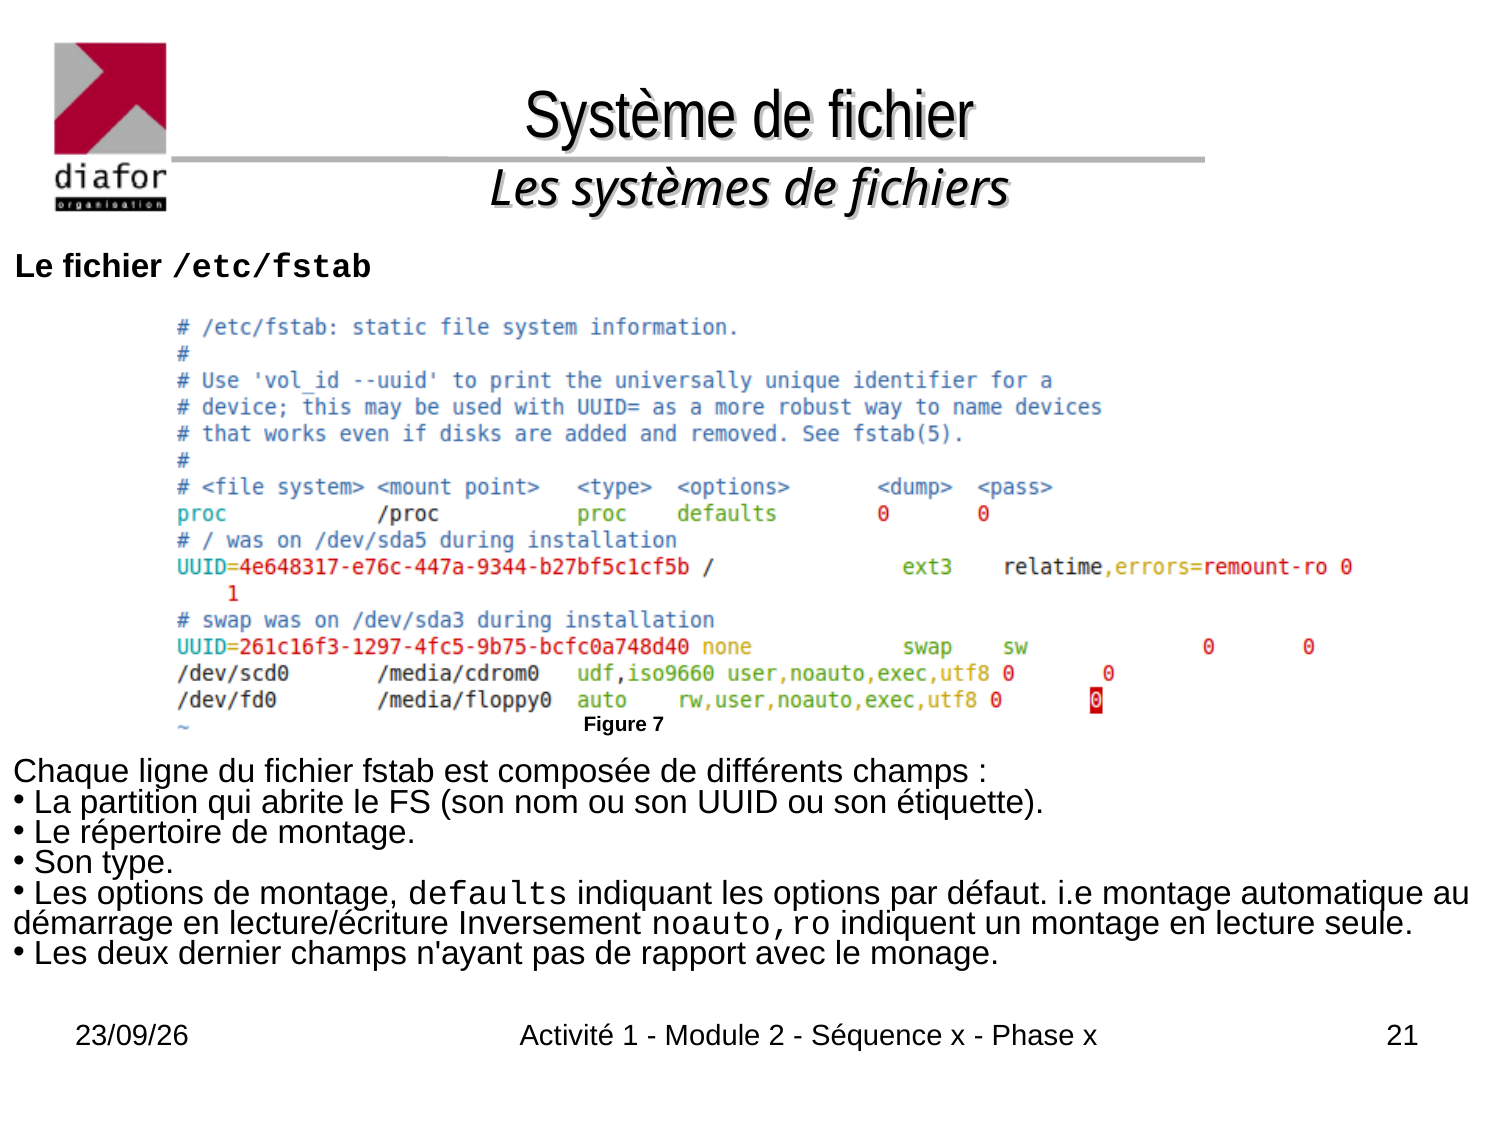

# Système de fichier Les systèmes de fichiers
Le fichier /etc/fstab
Figure 7
Chaque ligne du fichier fstab est composée de différents champs :
 La partition qui abrite le FS (son nom ou son UUID ou son étiquette).
 Le répertoire de montage.
 Son type.
 Les options de montage, defaults indiquant les options par défaut. i.e montage automatique au
démarrage en lecture/écriture Inversement noauto,ro indiquent un montage en lecture seule.
 Les deux dernier champs n'ayant pas de rapport avec le monage.
Activité 1 - Module 2 - Séquence x - Phase x
21